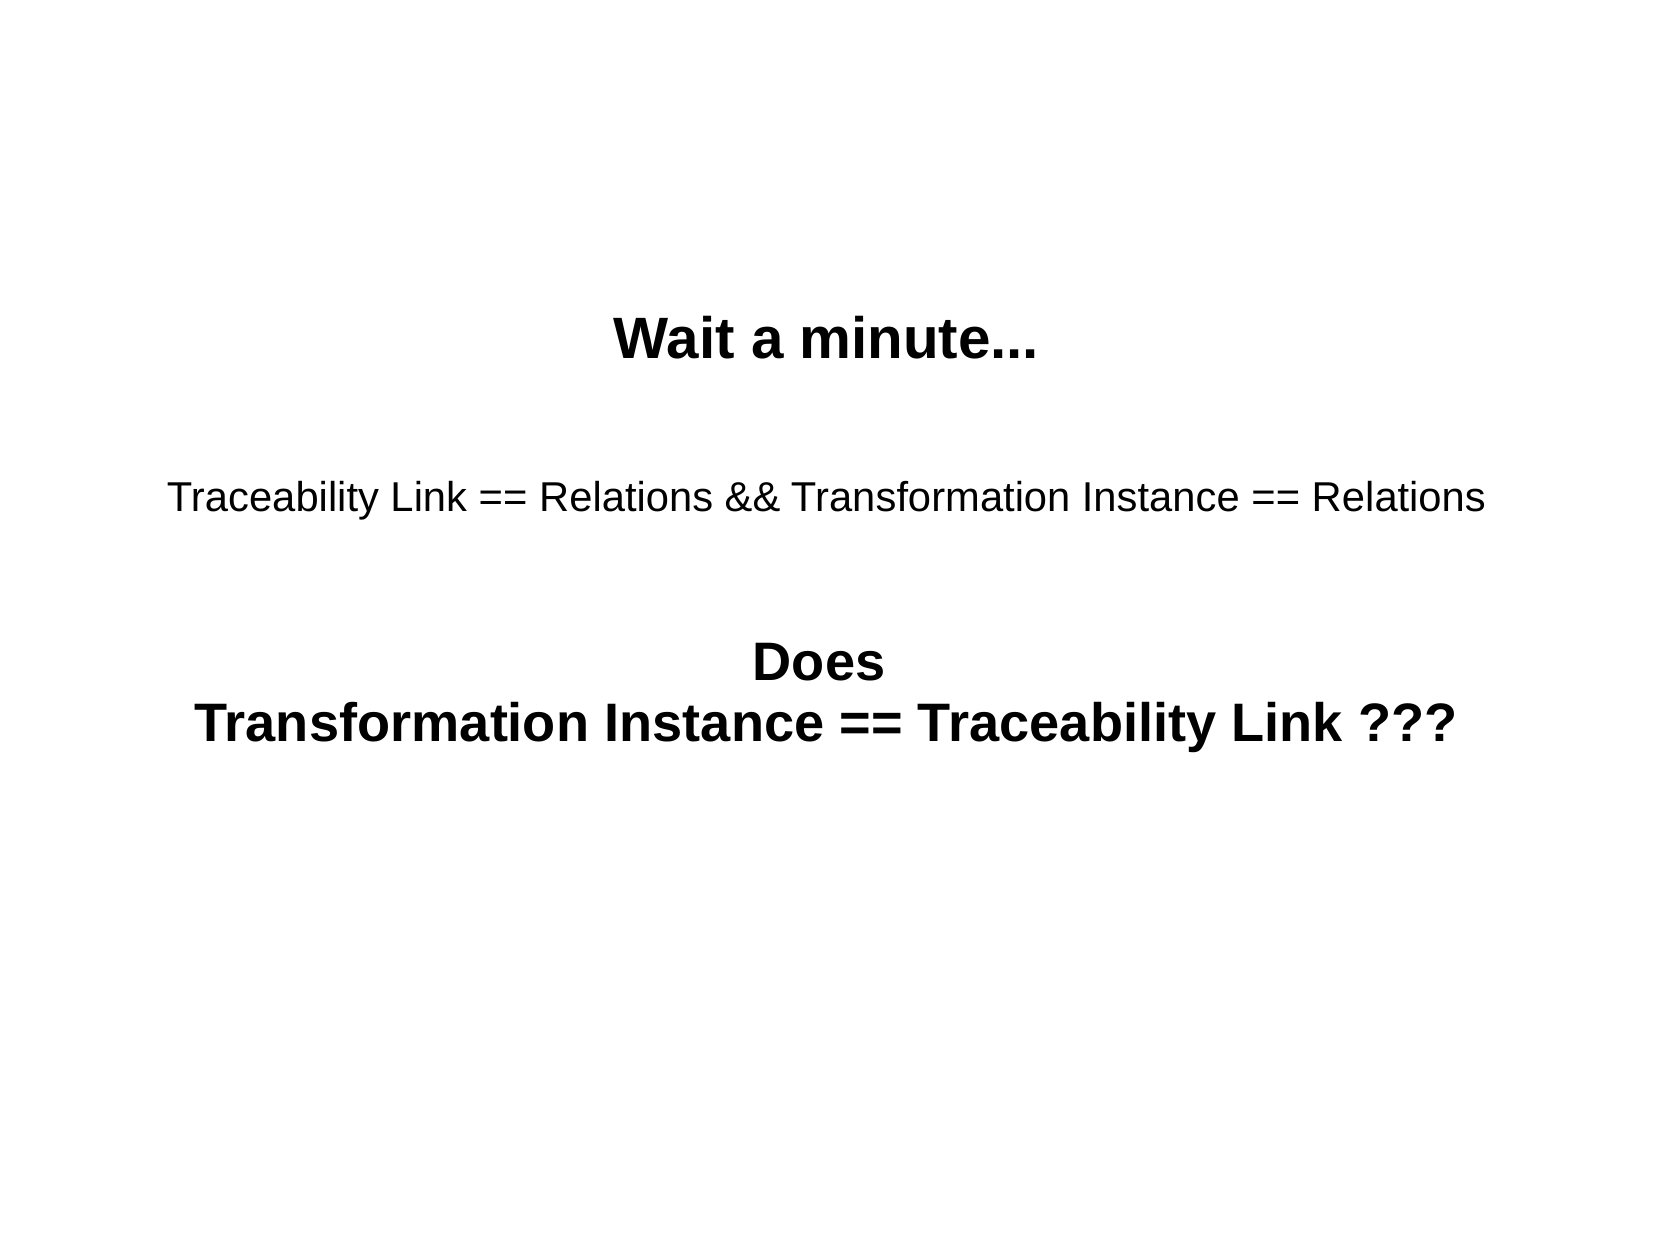

# Wait a minute...
Traceability Link == Relations && Transformation Instance == Relations
Does
Transformation Instance == Traceability Link ???